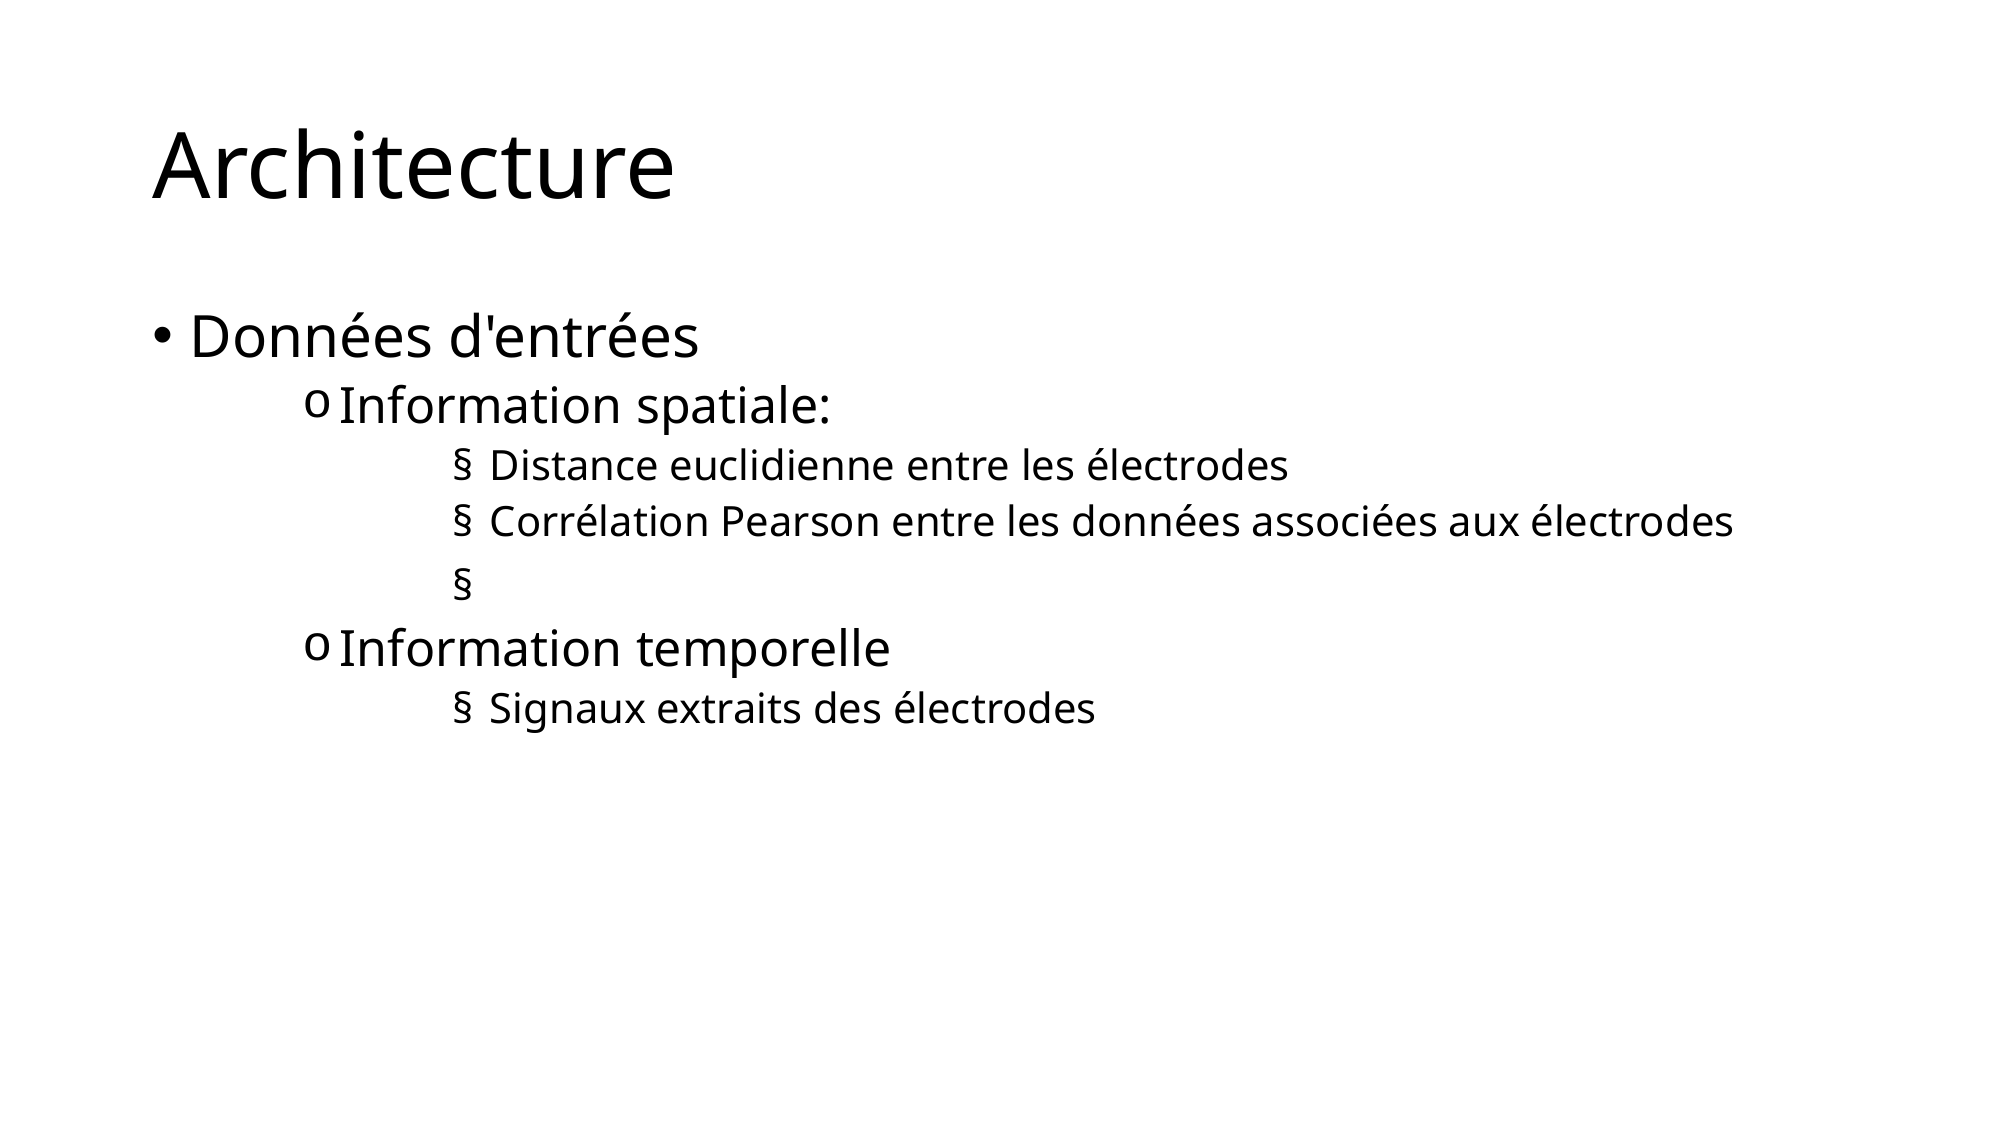

# Architecture
Données d'entrées
Information spatiale:
Distance euclidienne entre les électrodes
Corrélation Pearson entre les données associées aux électrodes
Information temporelle
Signaux extraits des électrodes